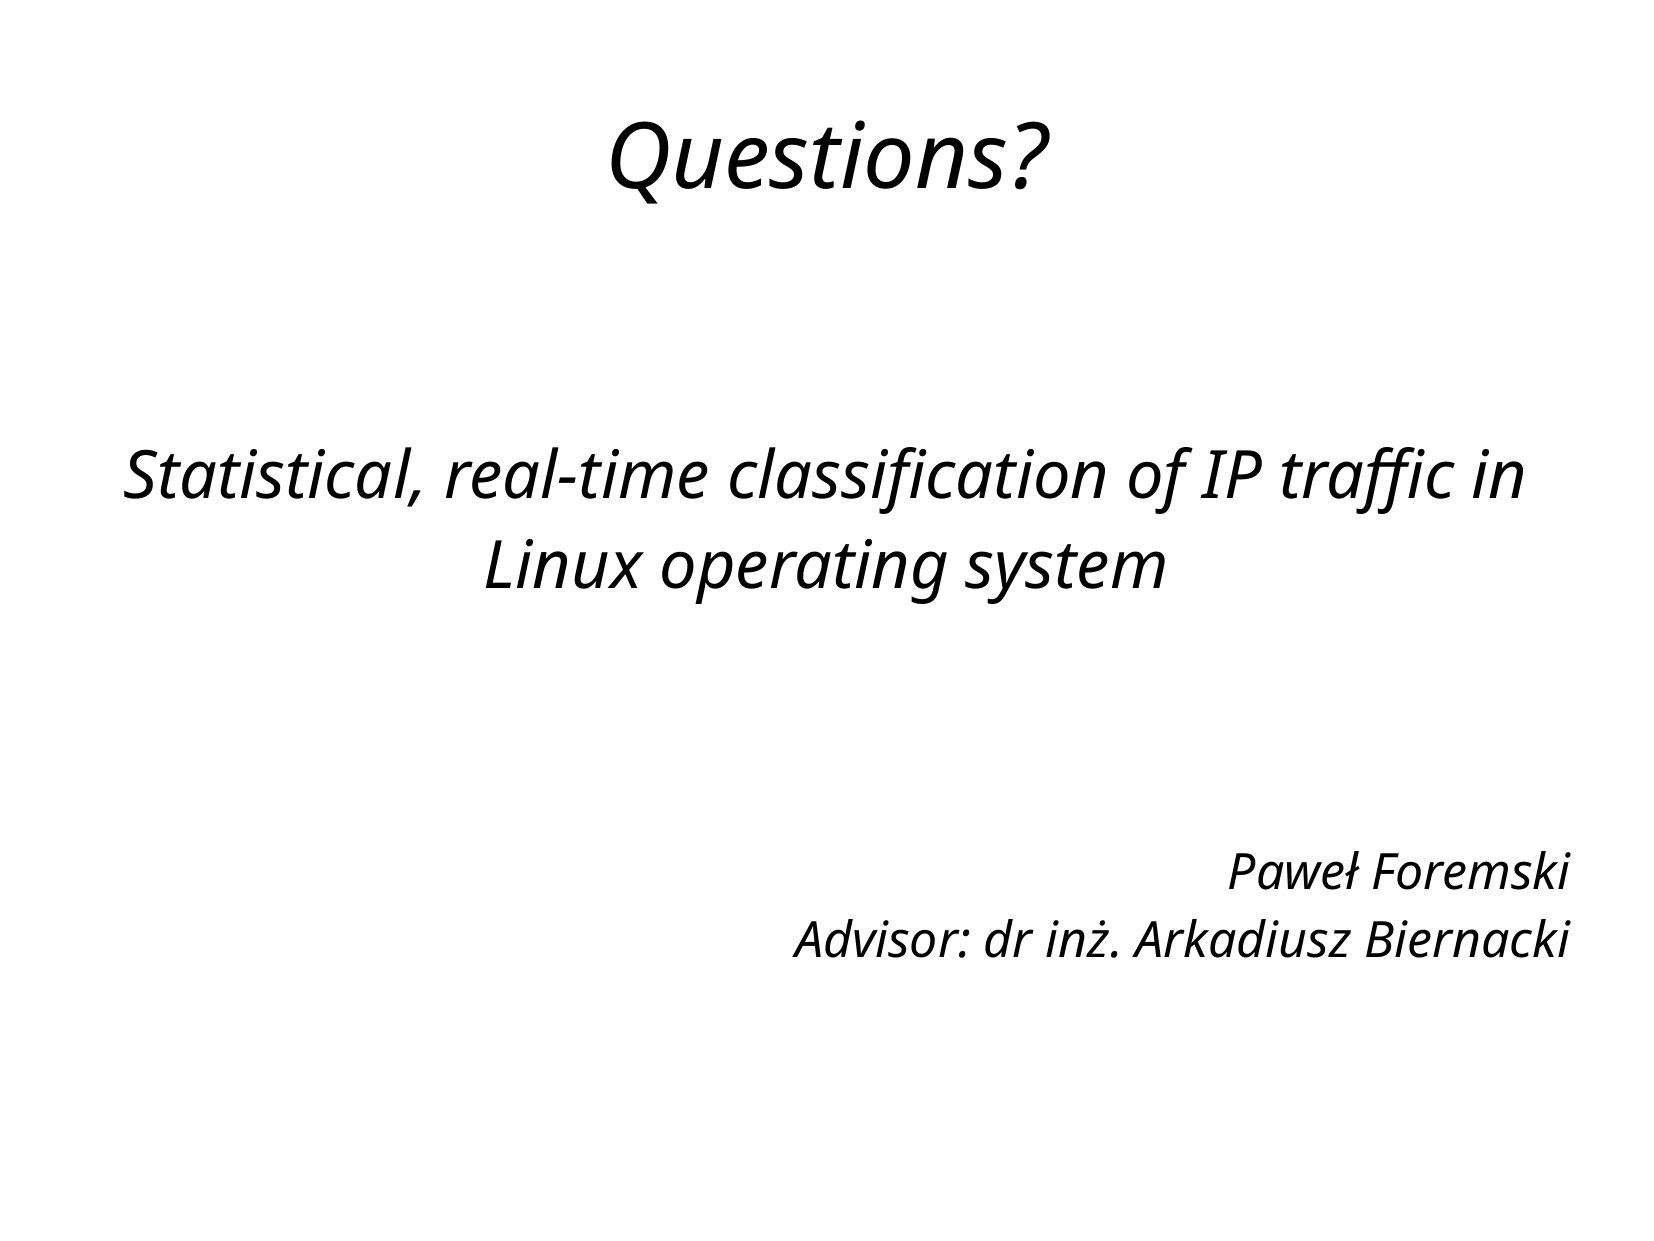

# Questions?
Statistical, real-time classification of IP traffic in Linux operating system
Paweł Foremski
Advisor: dr inż. Arkadiusz Biernacki